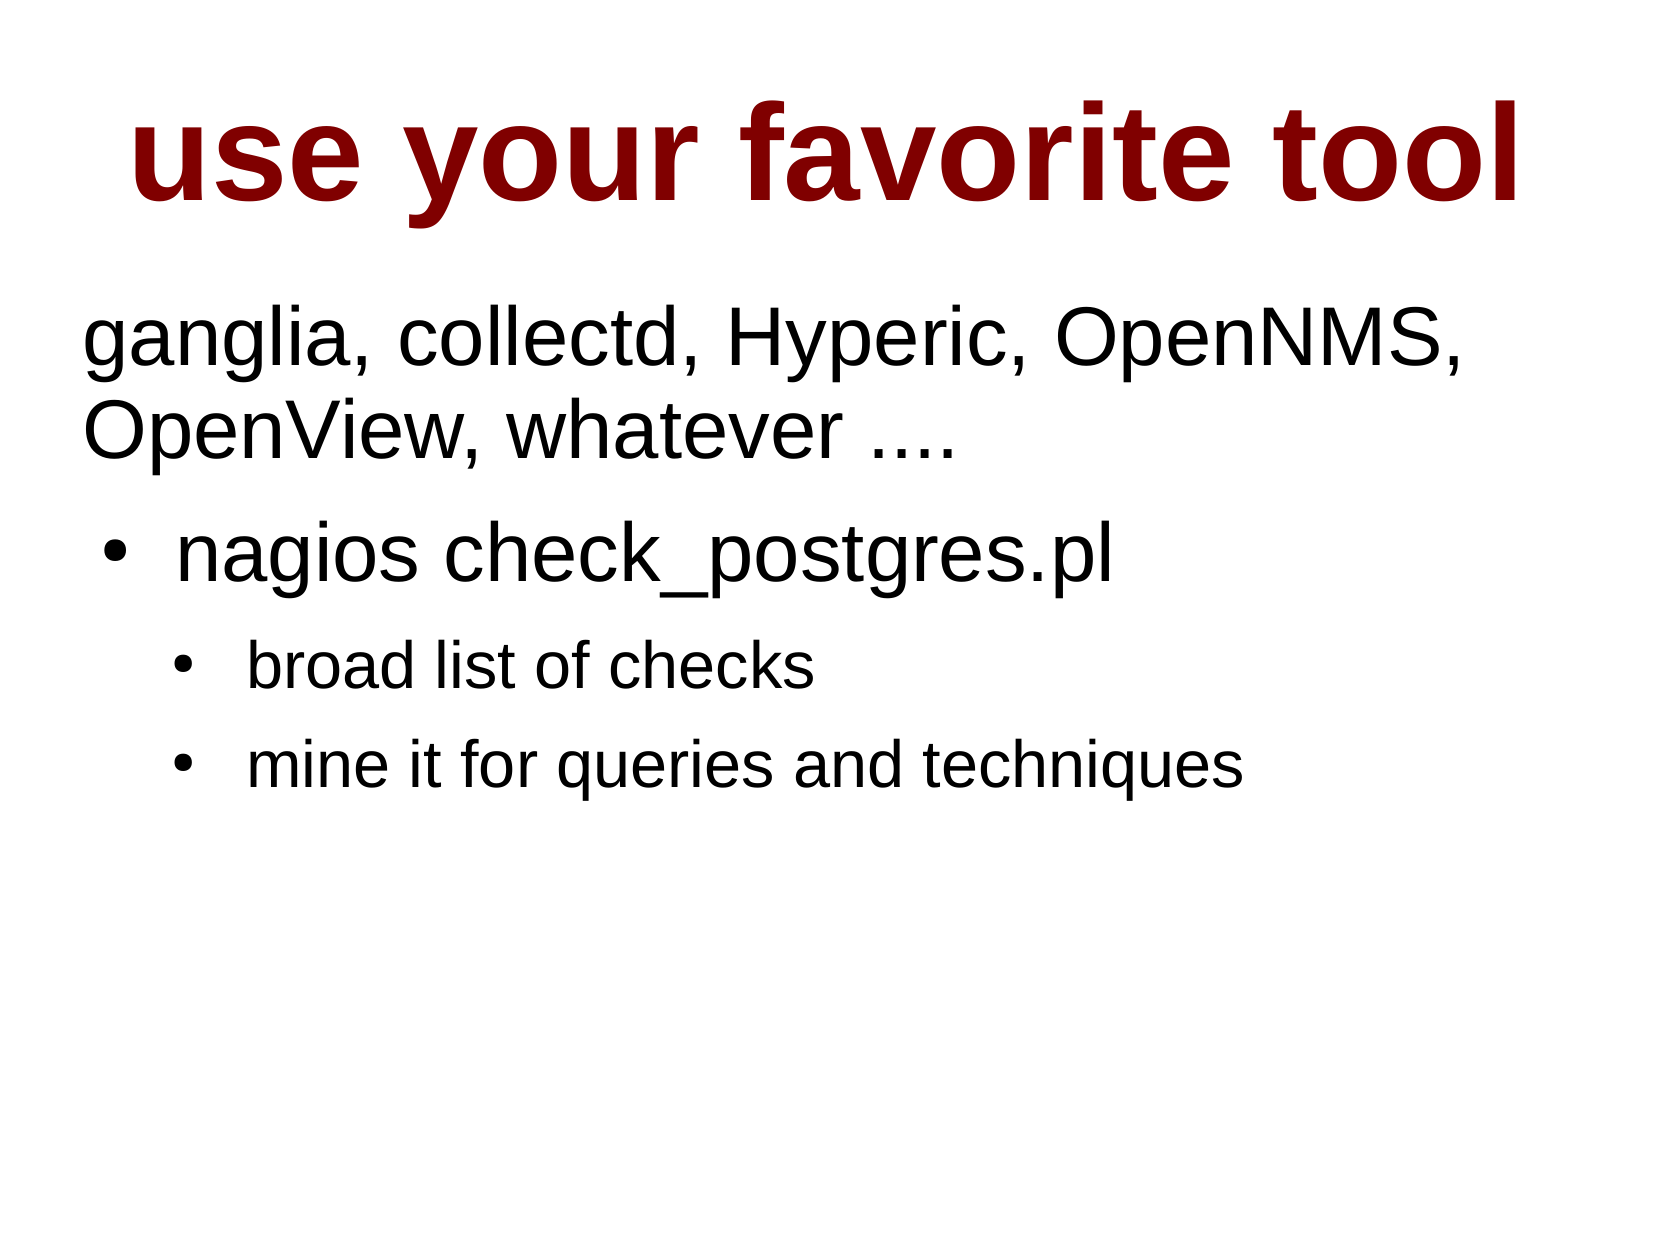

# use your favorite tool
ganglia, collectd, Hyperic, OpenNMS, OpenView, whatever ....
nagios check_postgres.pl
broad list of checks
mine it for queries and techniques